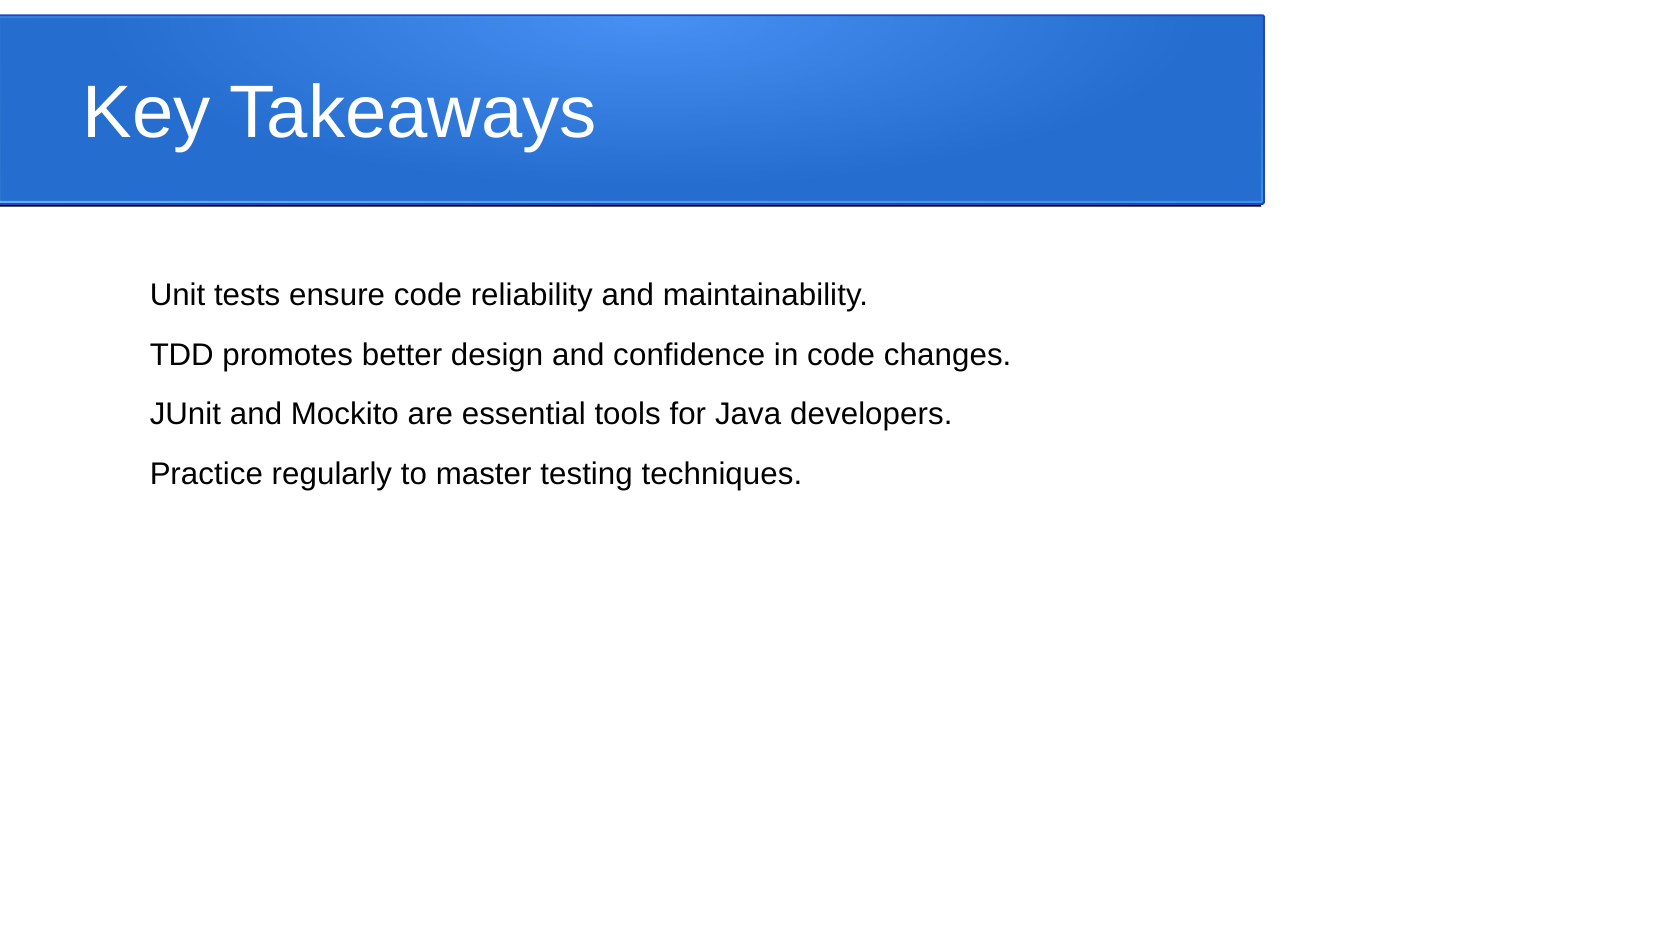

# Key Takeaways
Unit tests ensure code reliability and maintainability.
TDD promotes better design and confidence in code changes.
JUnit and Mockito are essential tools for Java developers.
Practice regularly to master testing techniques.